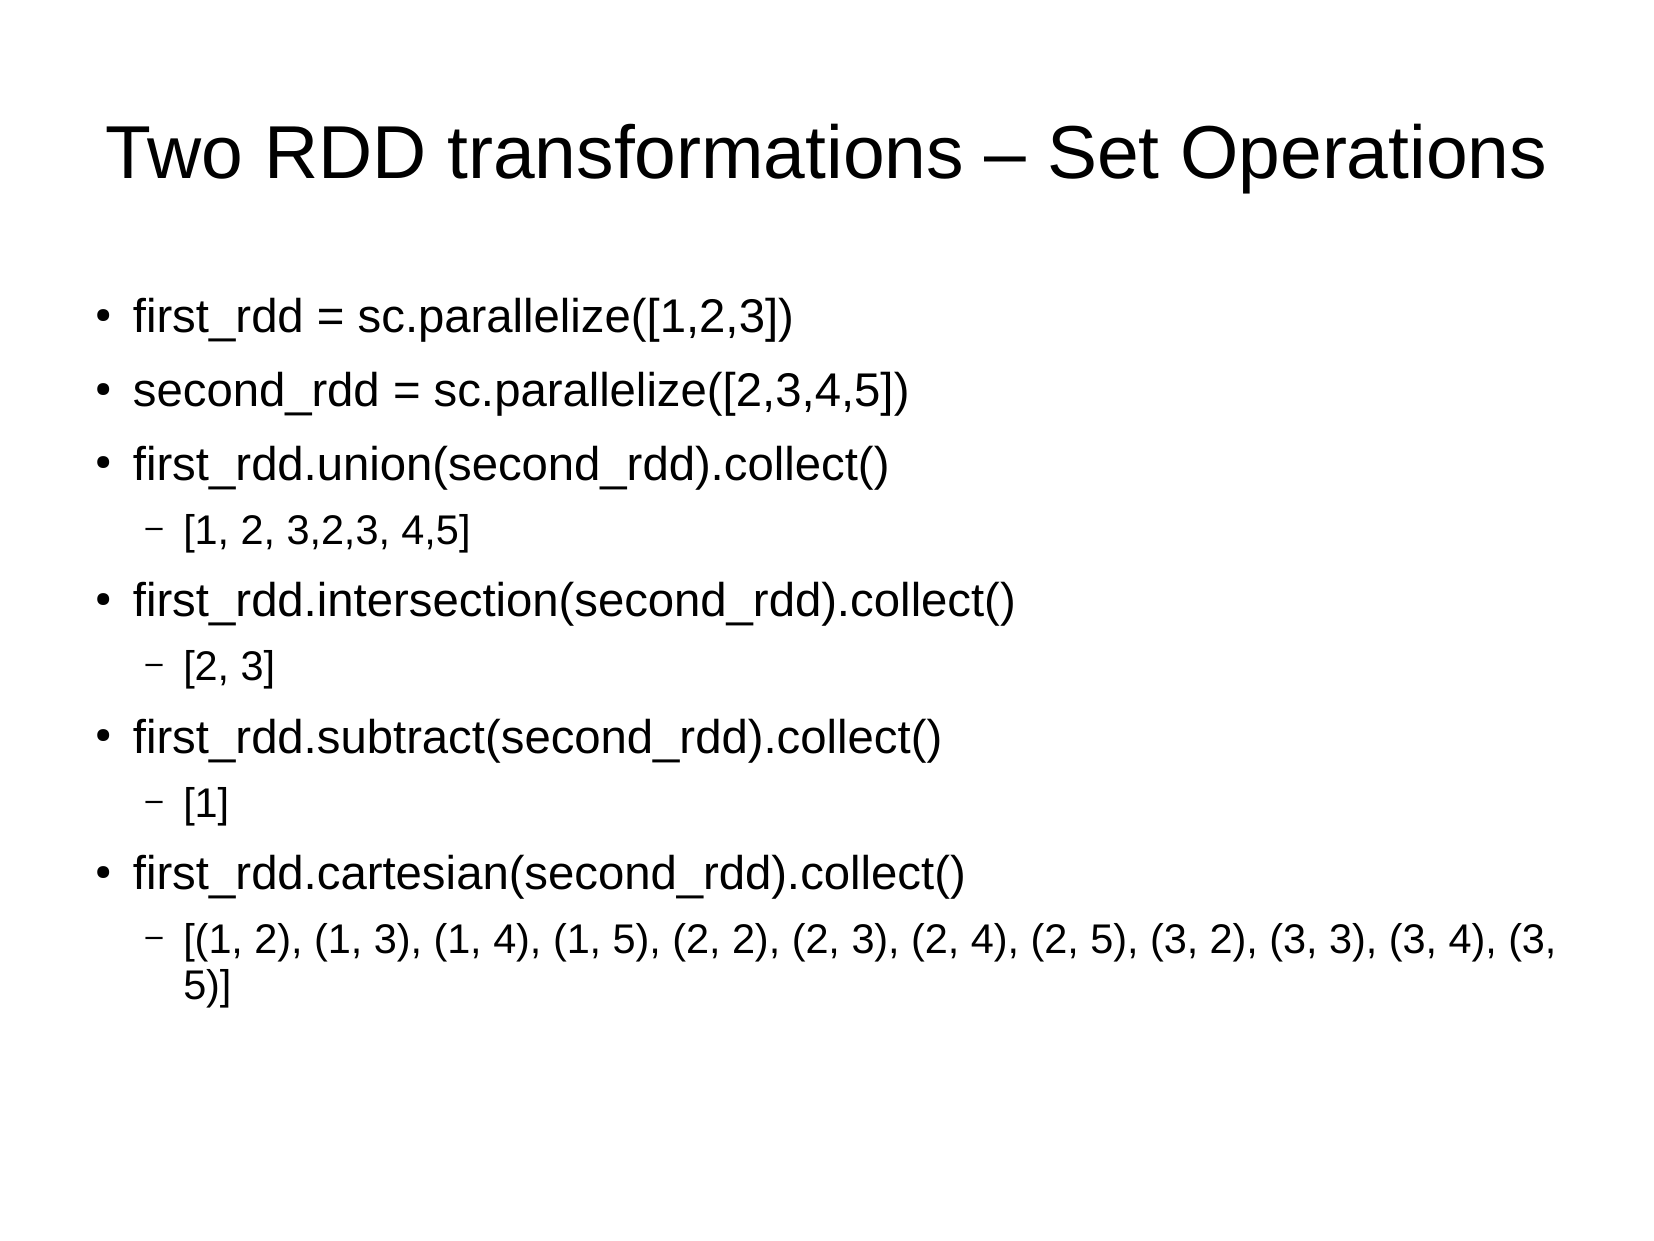

# Two RDD transformations – Set Operations
first_rdd = sc.parallelize([1,2,3])
second_rdd = sc.parallelize([2,3,4,5])
first_rdd.union(second_rdd).collect()
[1, 2, 3,2,3, 4,5]
first_rdd.intersection(second_rdd).collect()
[2, 3]
first_rdd.subtract(second_rdd).collect()
[1]
first_rdd.cartesian(second_rdd).collect()
[(1, 2), (1, 3), (1, 4), (1, 5), (2, 2), (2, 3), (2, 4), (2, 5), (3, 2), (3, 3), (3, 4), (3, 5)]